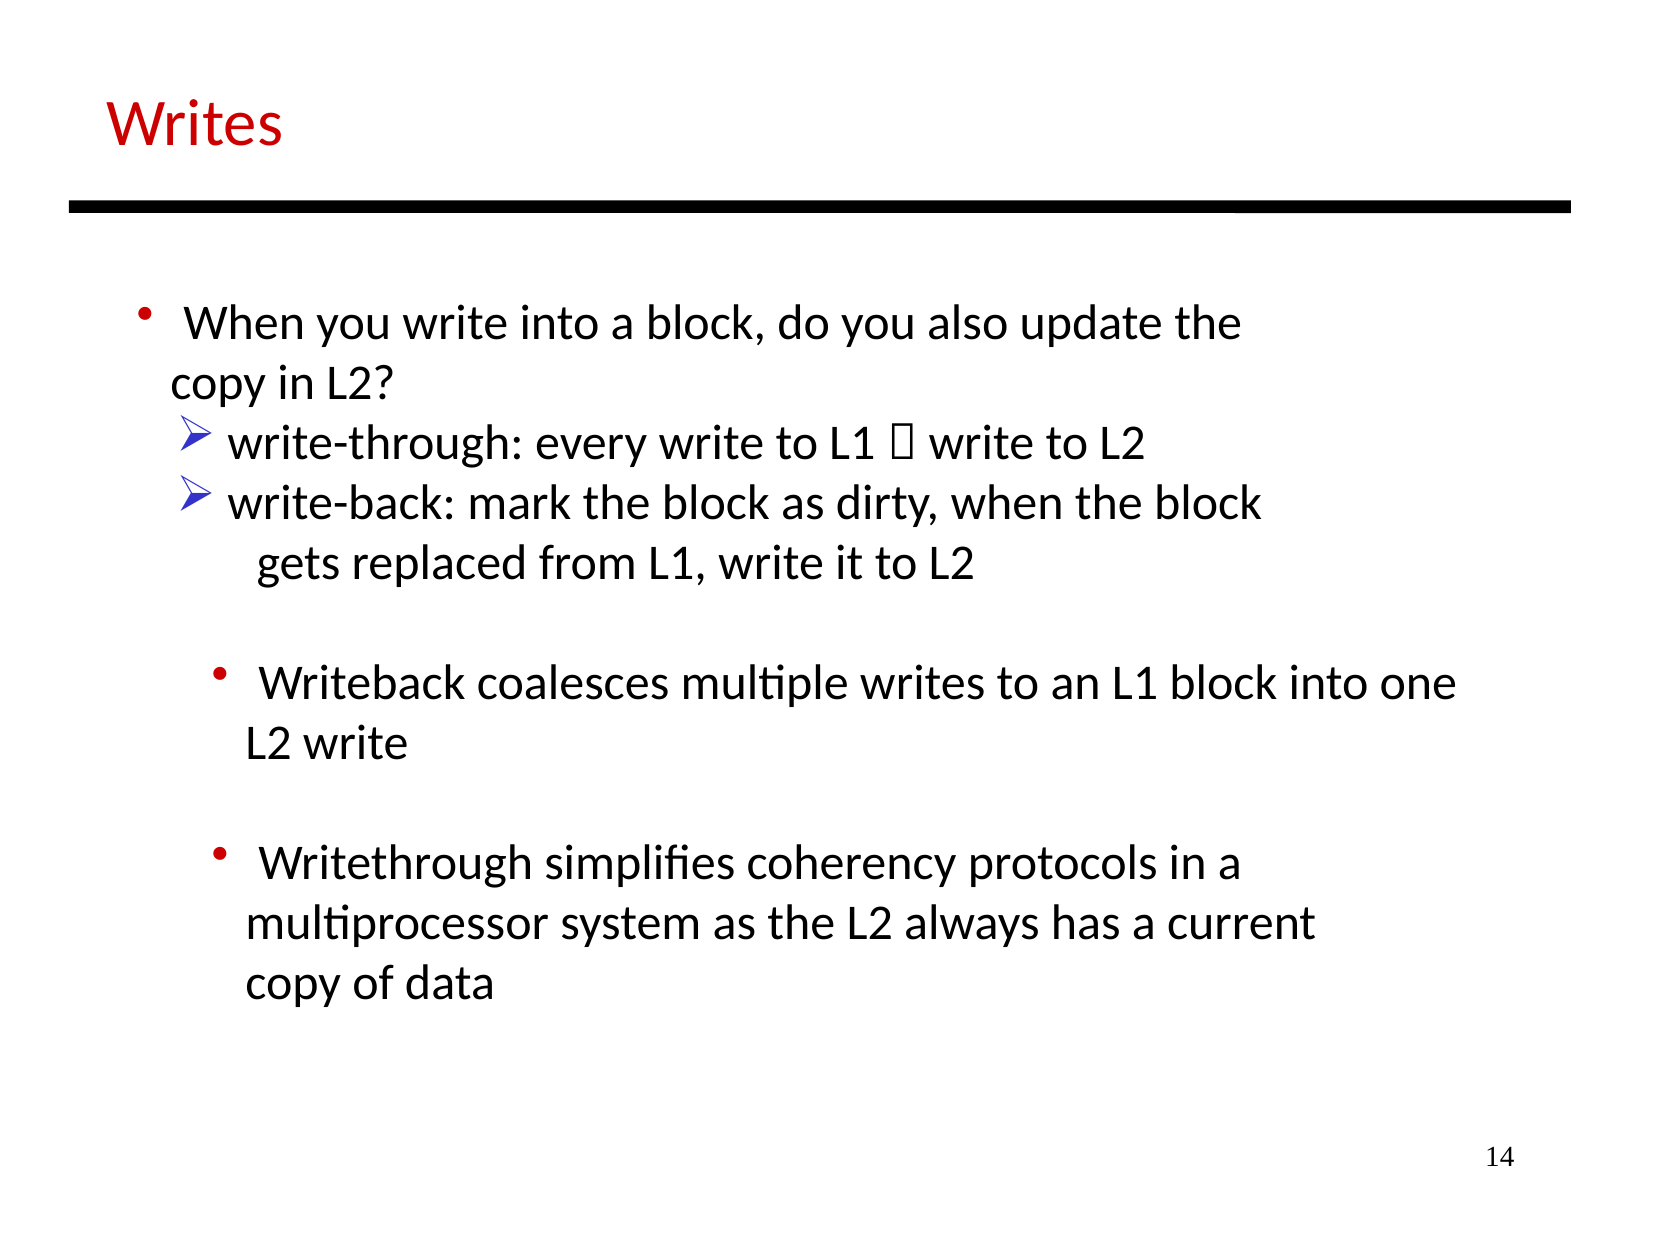

Writes
 When you write into a block, do you also update the
 copy in L2?
 write-through: every write to L1  write to L2
 write-back: mark the block as dirty, when the block
 gets replaced from L1, write it to L2
 Writeback coalesces multiple writes to an L1 block into one
 L2 write
 Writethrough simplifies coherency protocols in a
 multiprocessor system as the L2 always has a current
 copy of data